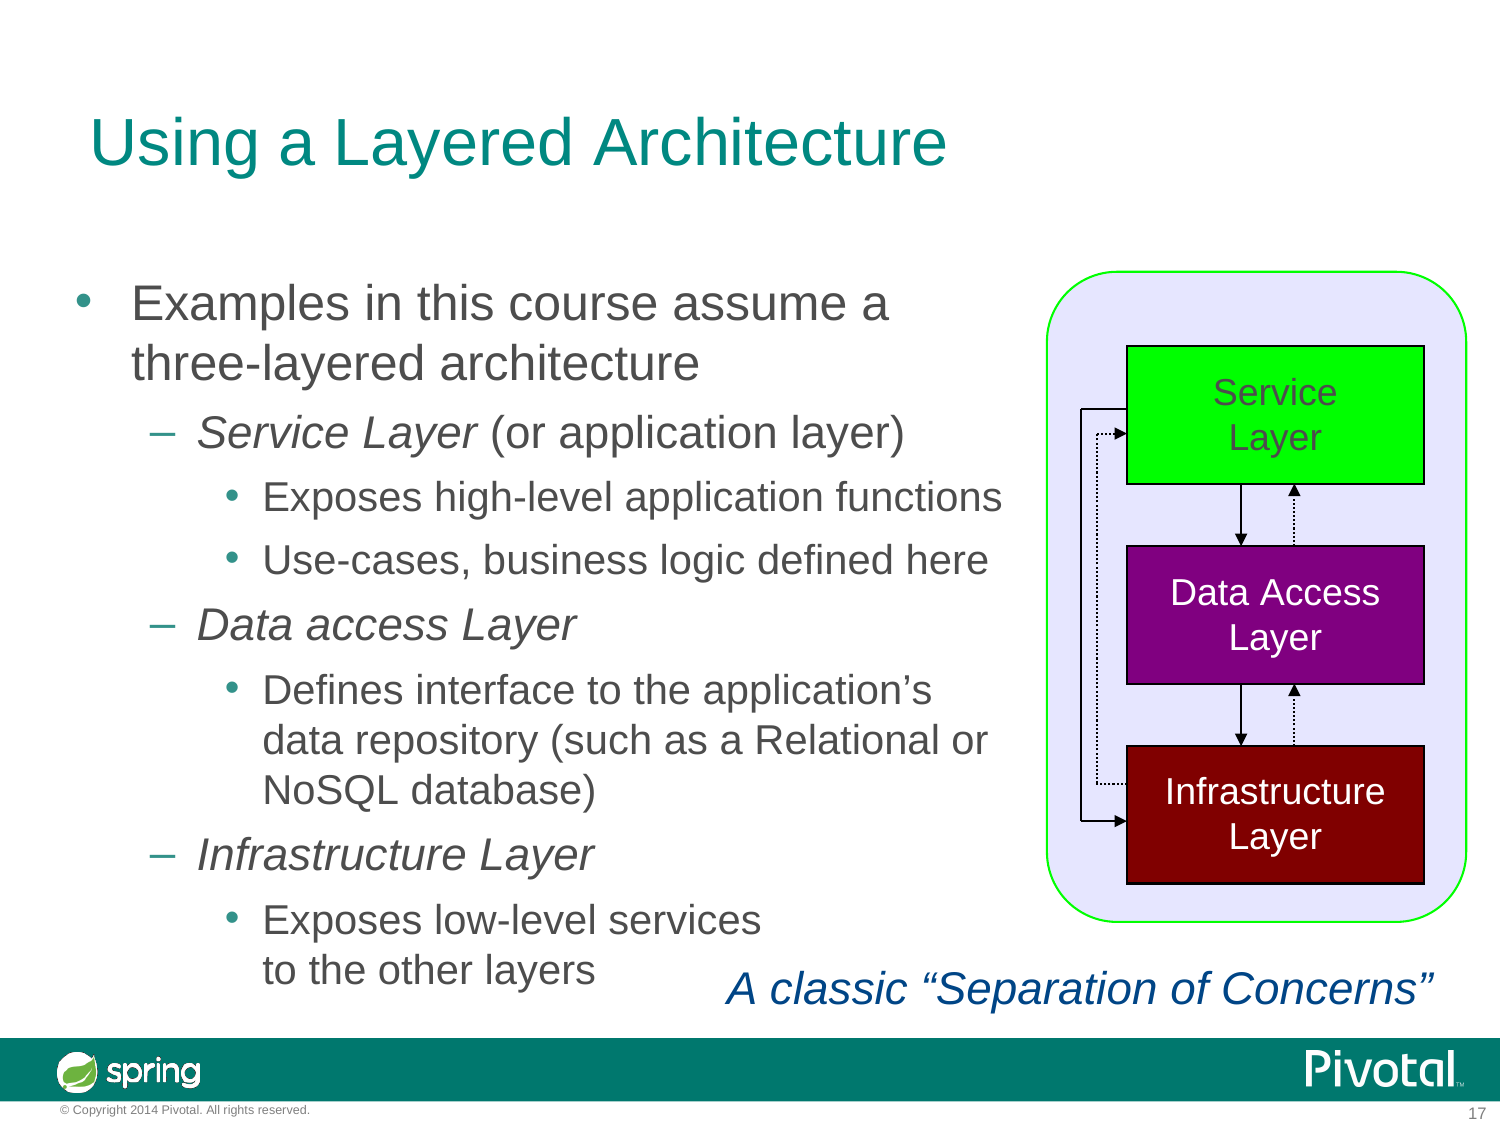

# Using a Layered Architecture
Examples in this course assume a three-layered architecture
Service Layer (or application layer)
Exposes high-level application functions
Use-cases, business logic defined here
Data access Layer
Defines interface to the application’s data repository (such as a Relational or NoSQL database)
Infrastructure Layer
Exposes low-level services
to the other layers
Service
Layer
Data Access
Layer
Infrastructure
Layer
A classic “Separation of Concerns”